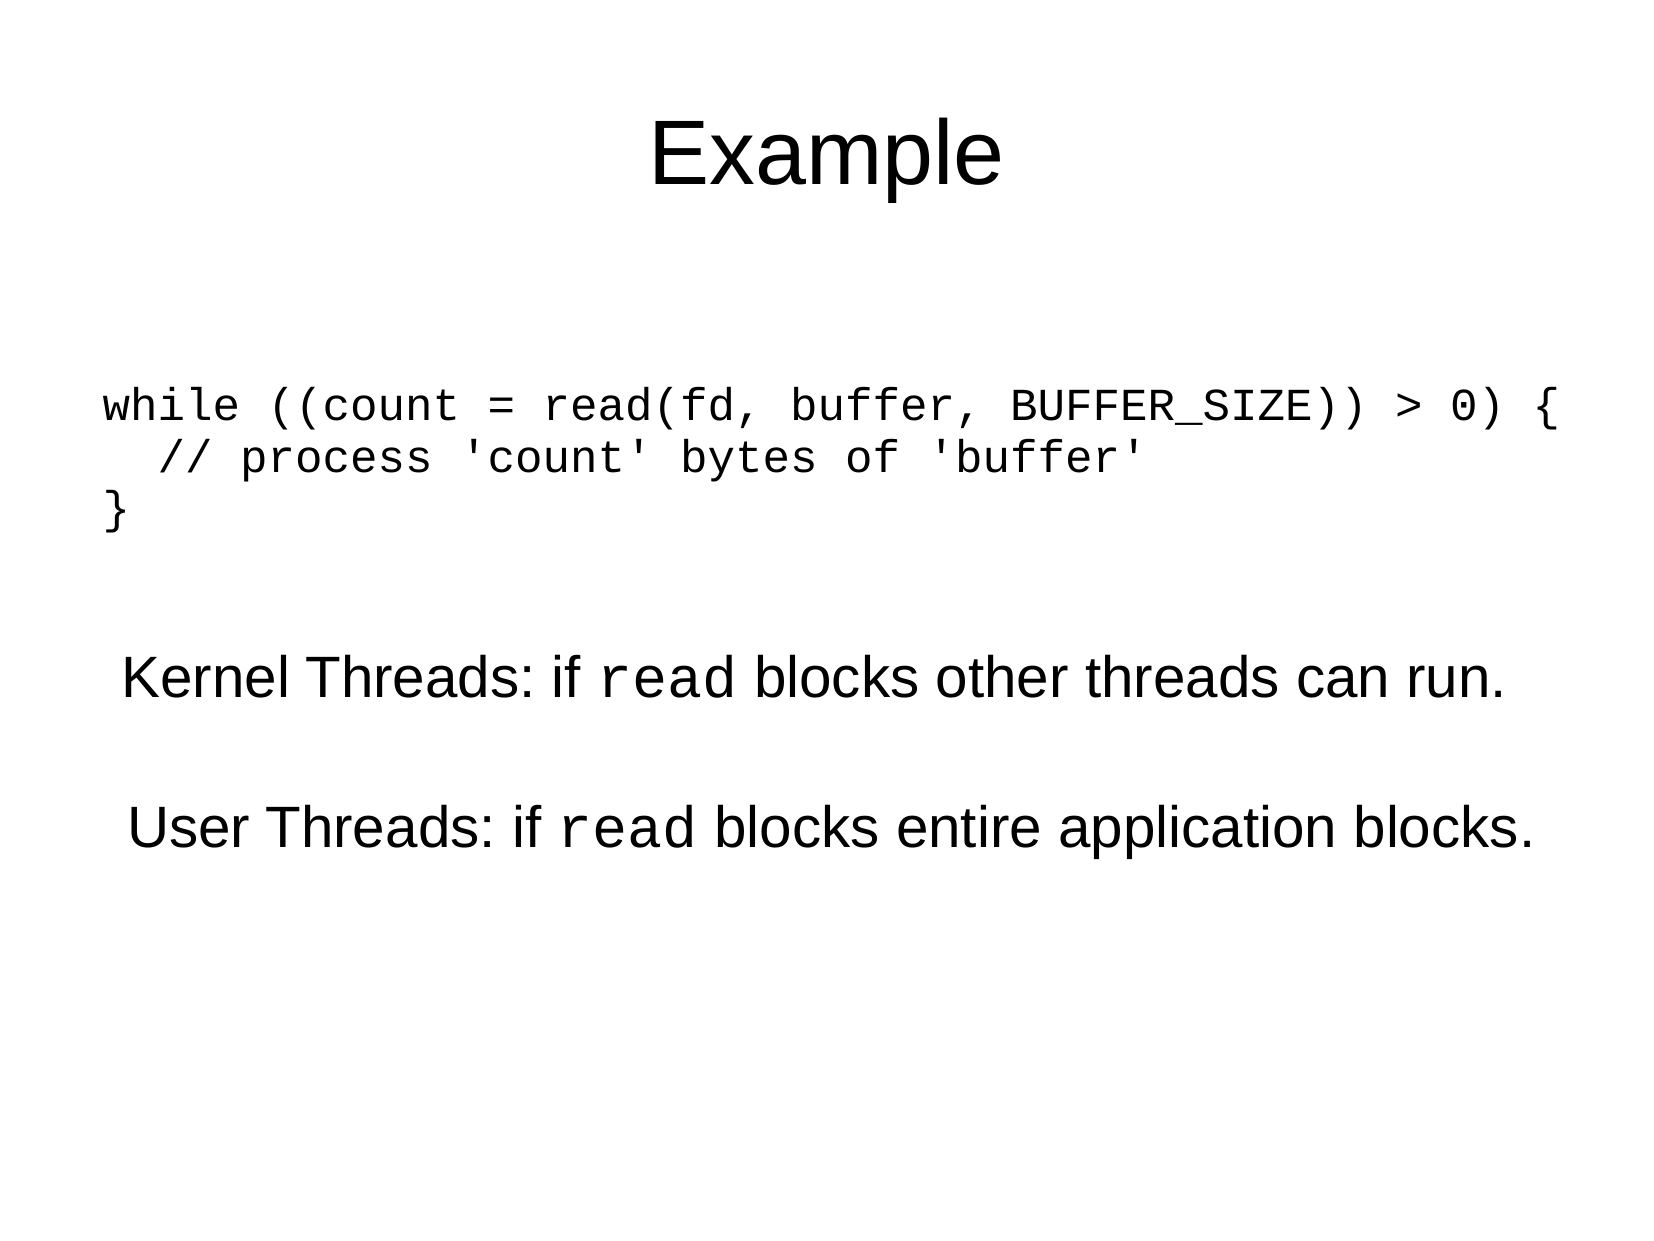

# Example
while ((count = read(fd, buffer, BUFFER_SIZE)) > 0) {
 // process 'count' bytes of 'buffer'
}
Kernel Threads: if read blocks other threads can run.
User Threads: if read blocks entire application blocks.